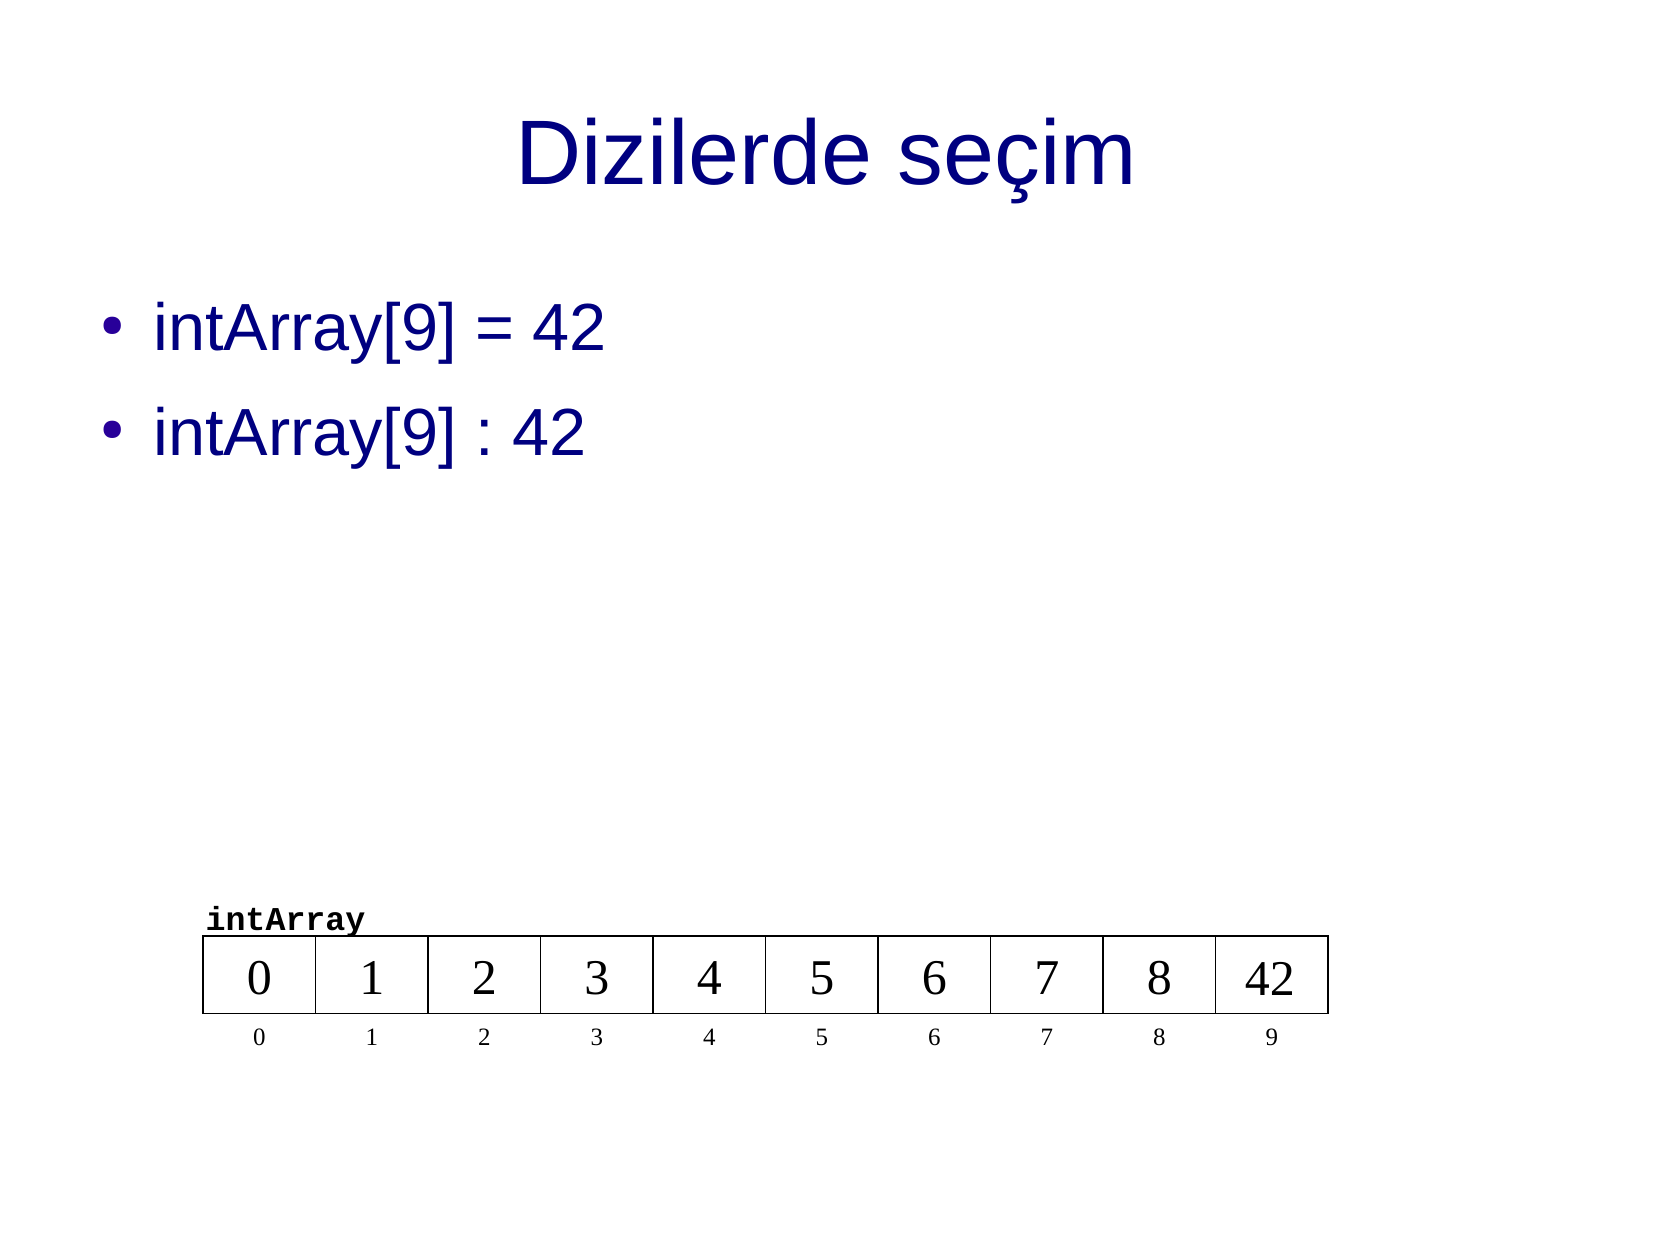

# Dizilerde seçim
intArray[9] = 42
intArray[9] : 42
intArray
0
1
2
3
4
5
6
7
8
0
42
0
1
2
3
4
5
6
7
8
9